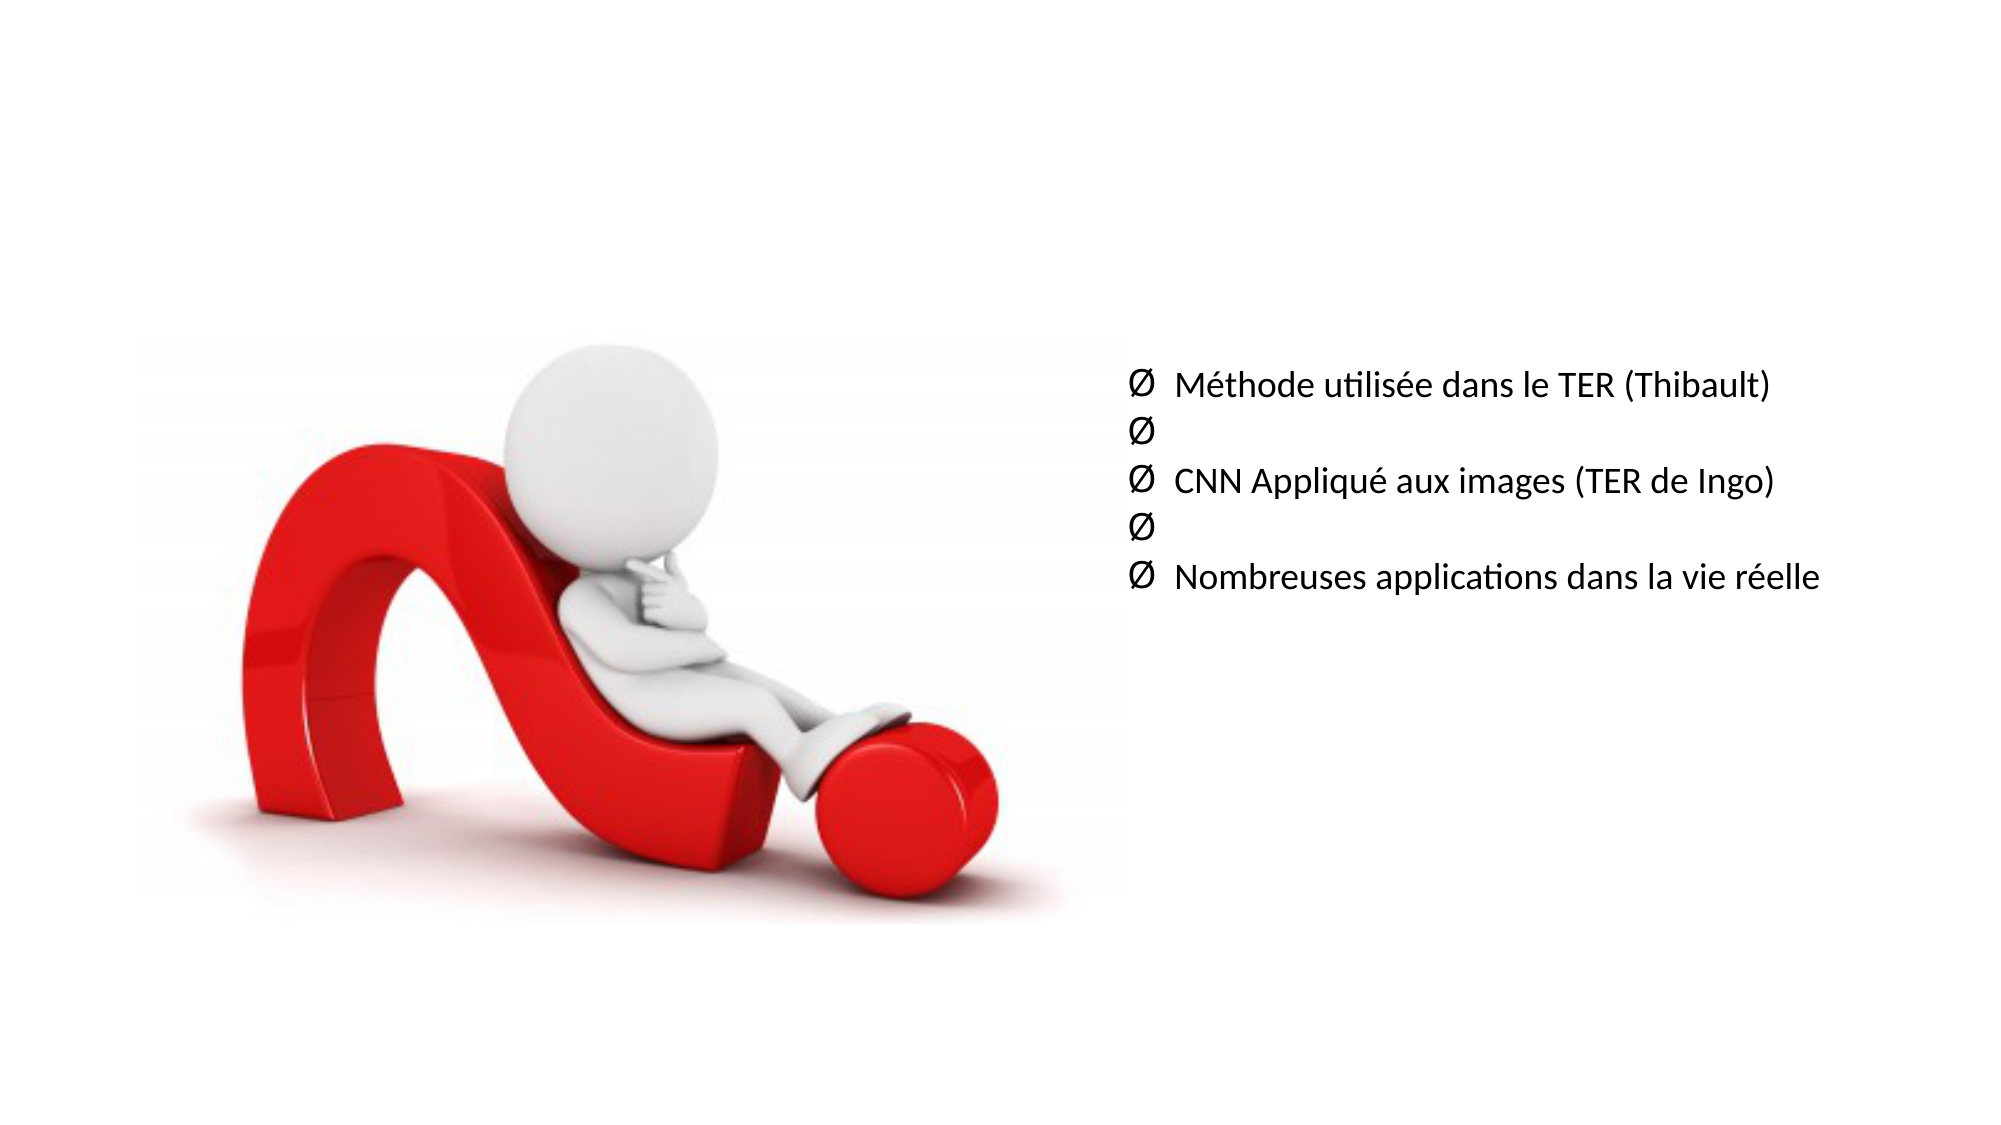

#
Méthode utilisée dans le TER (Thibault)
CNN Appliqué aux images (TER de Ingo)
Nombreuses applications dans la vie réelle